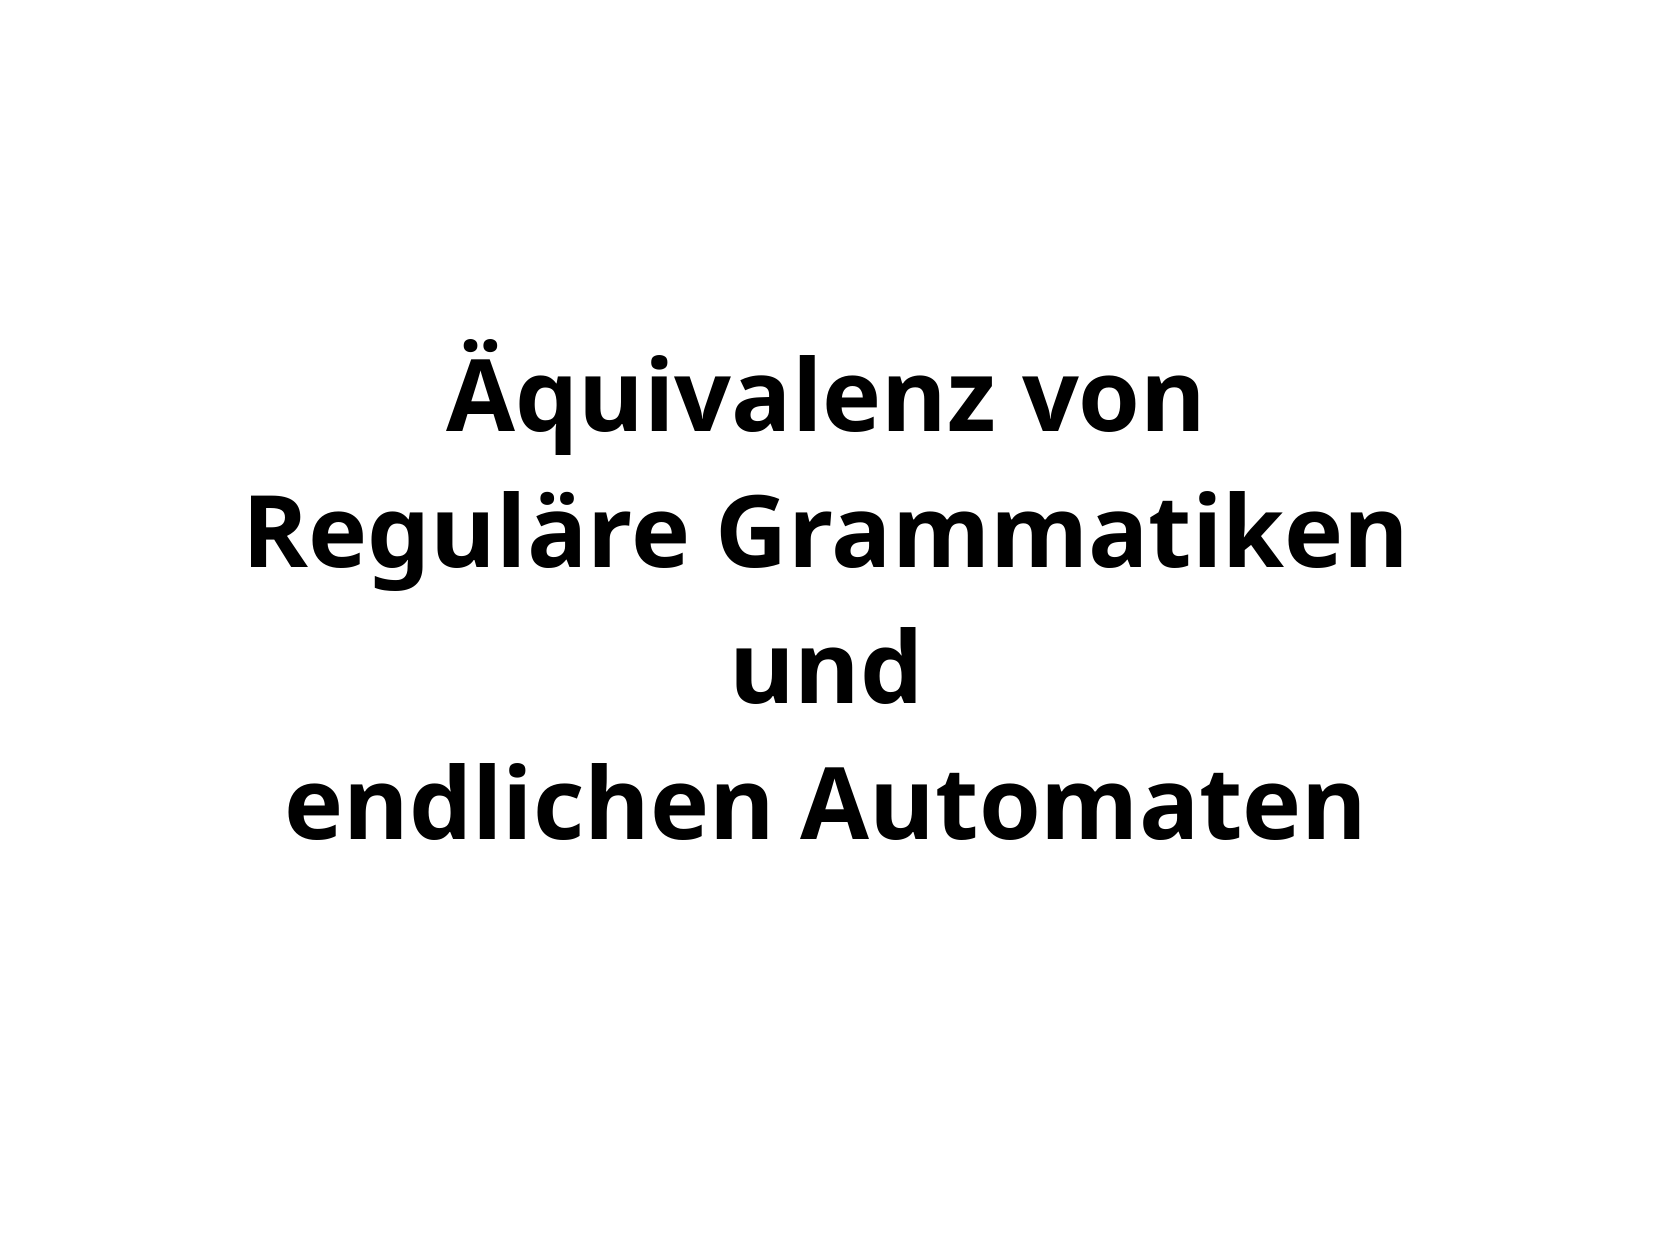

# Äquivalenz von
Reguläre Grammatiken
und
endlichen Automaten